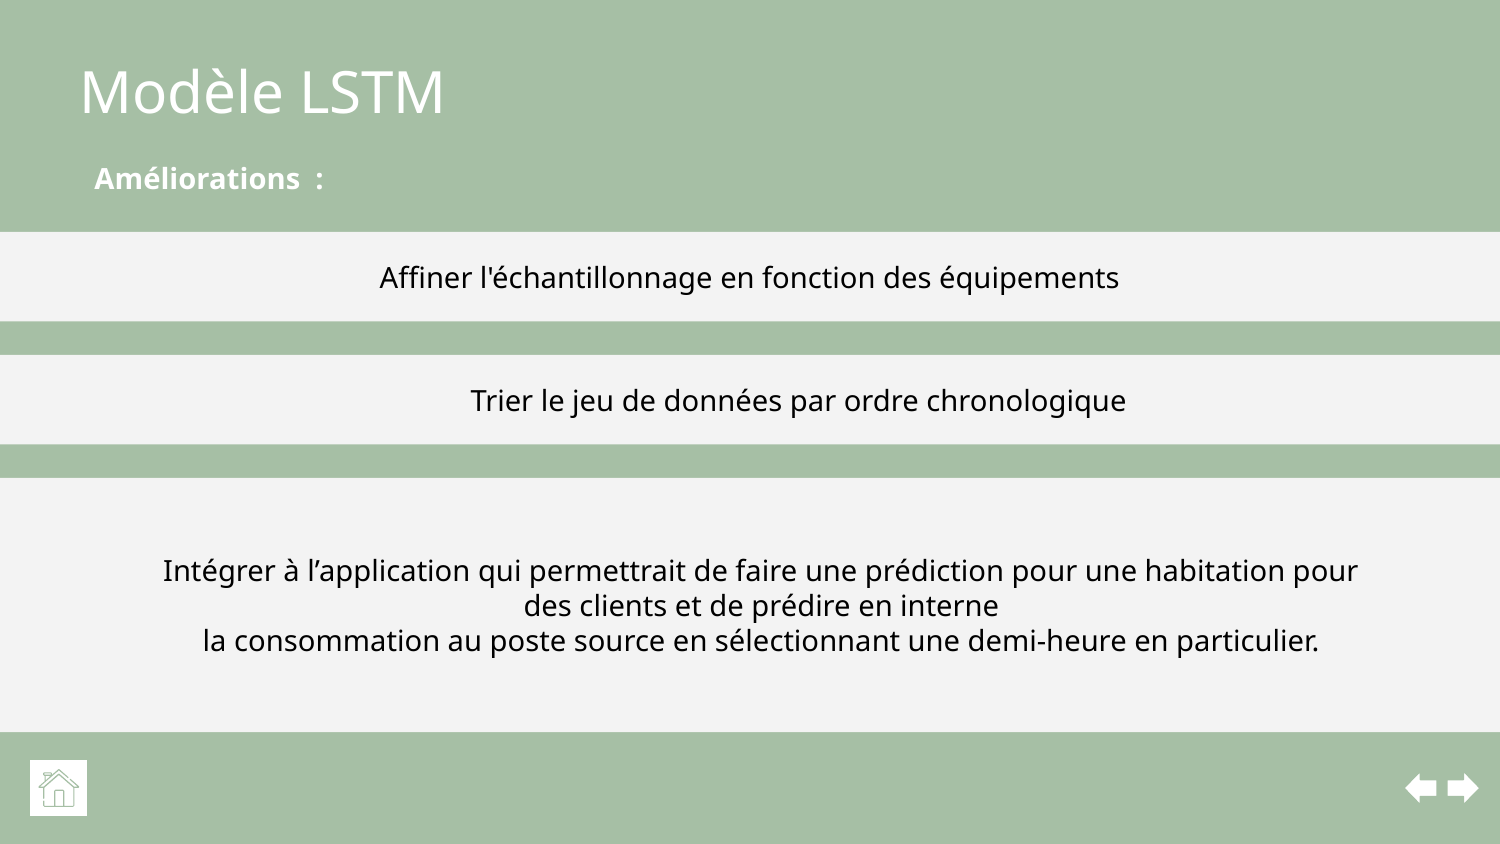

# Modèle LSTM
Améliorations :
Affiner l'échantillonnage en fonction des équipements
Trier le jeu de données par ordre chronologique
Intégrer à l’application qui permettrait de faire une prédiction pour une habitation pour
 des clients et de prédire en interne
la consommation au poste source en sélectionnant une demi-heure en particulier.